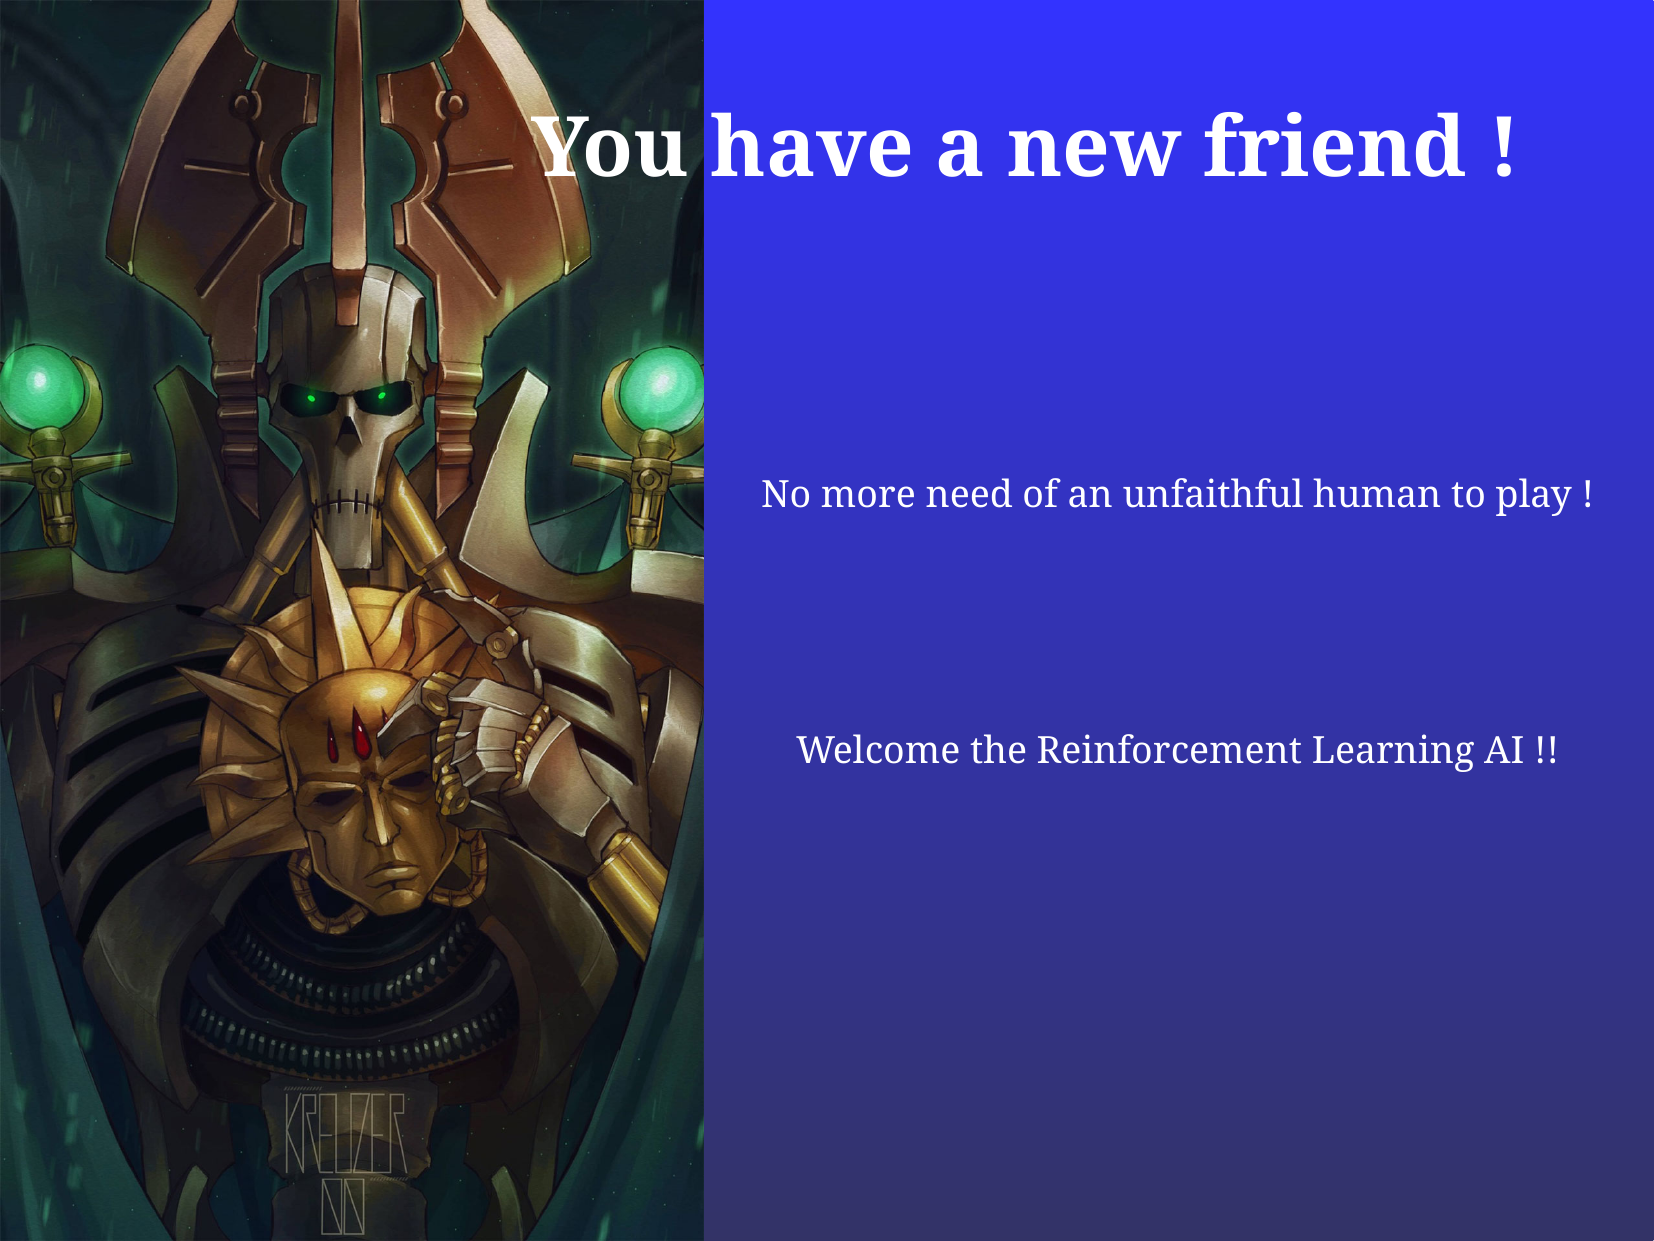

You have a new friend !
No more need of an unfaithful human to play !
Welcome the Reinforcement Learning AI !!
A friend for life